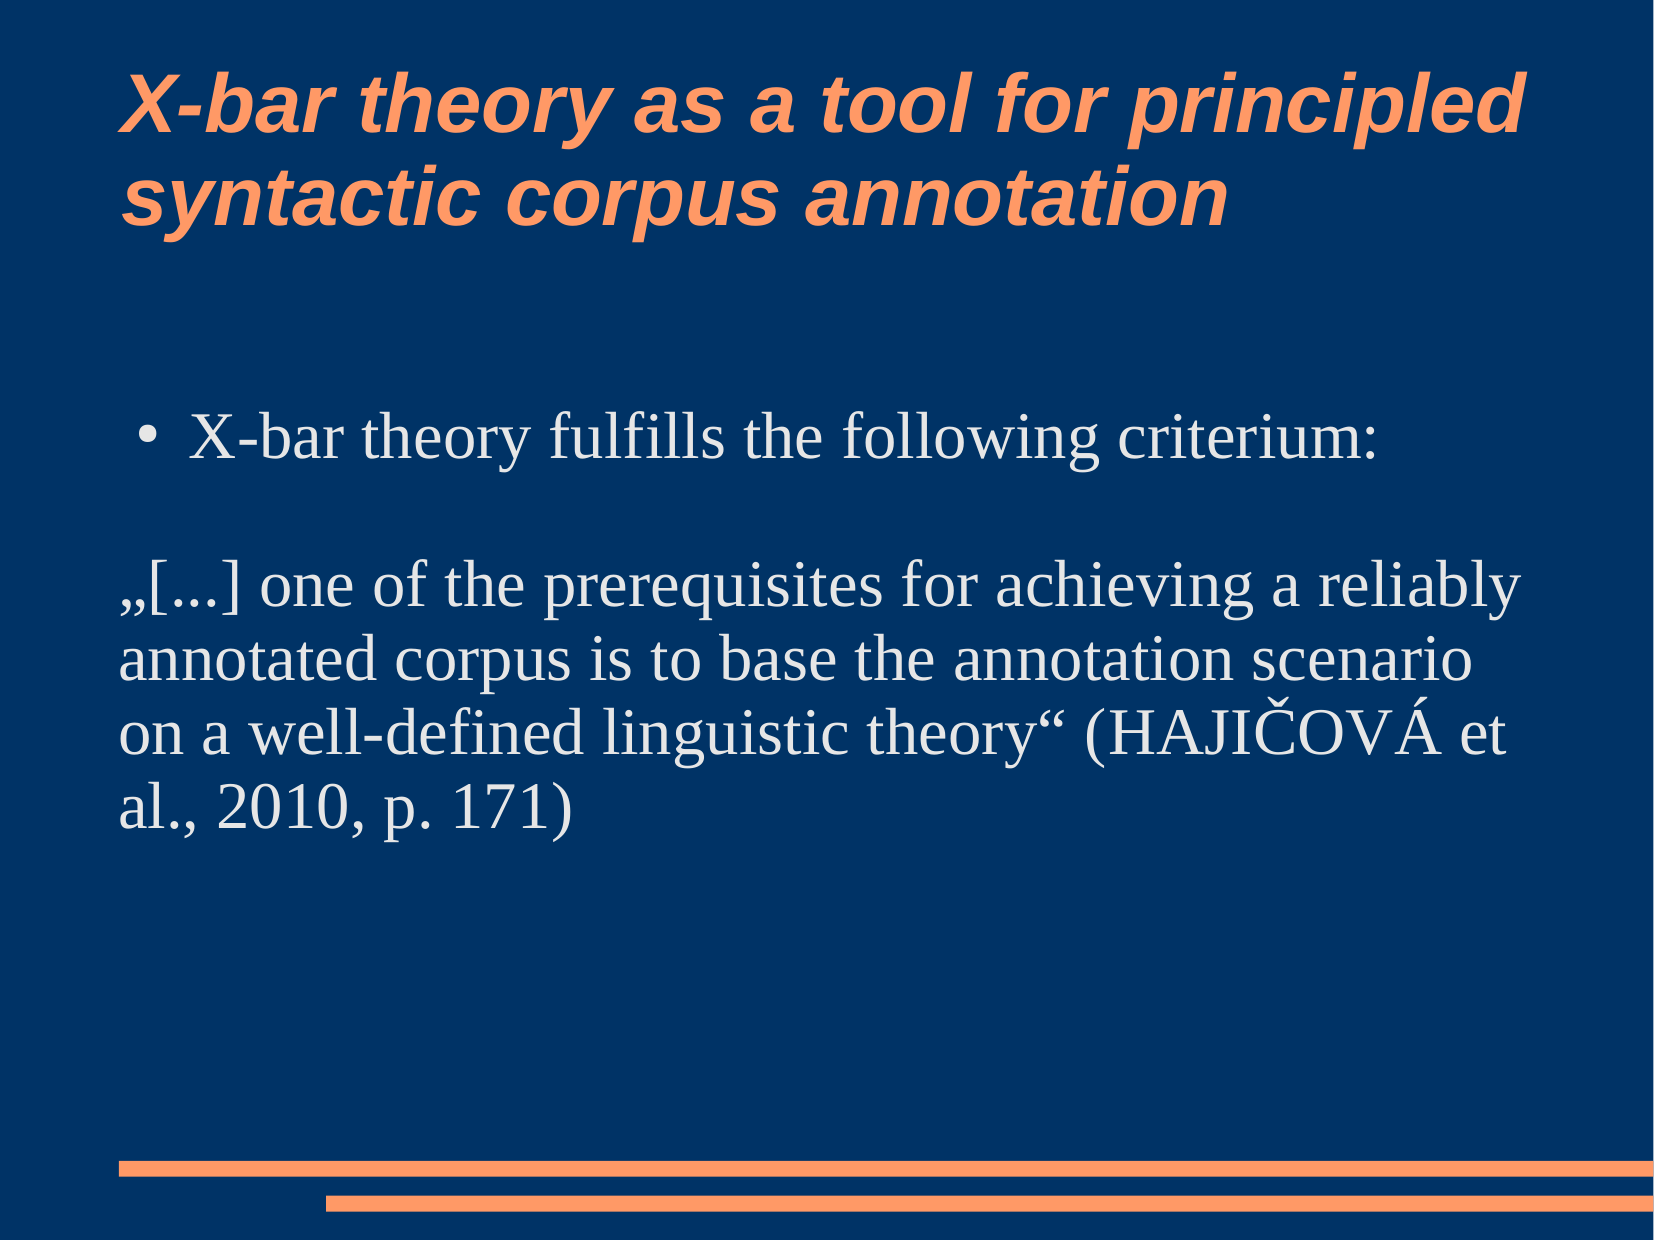

# X-bar theory as a tool for principled syntactic corpus annotation
X-bar theory fulfills the following criterium:
„[...] one of the prerequisites for achieving a reliably annotated corpus is to base the annotation scenario on a well-defined linguistic theory“ (HAJIČOVÁ et al., 2010, p. 171)